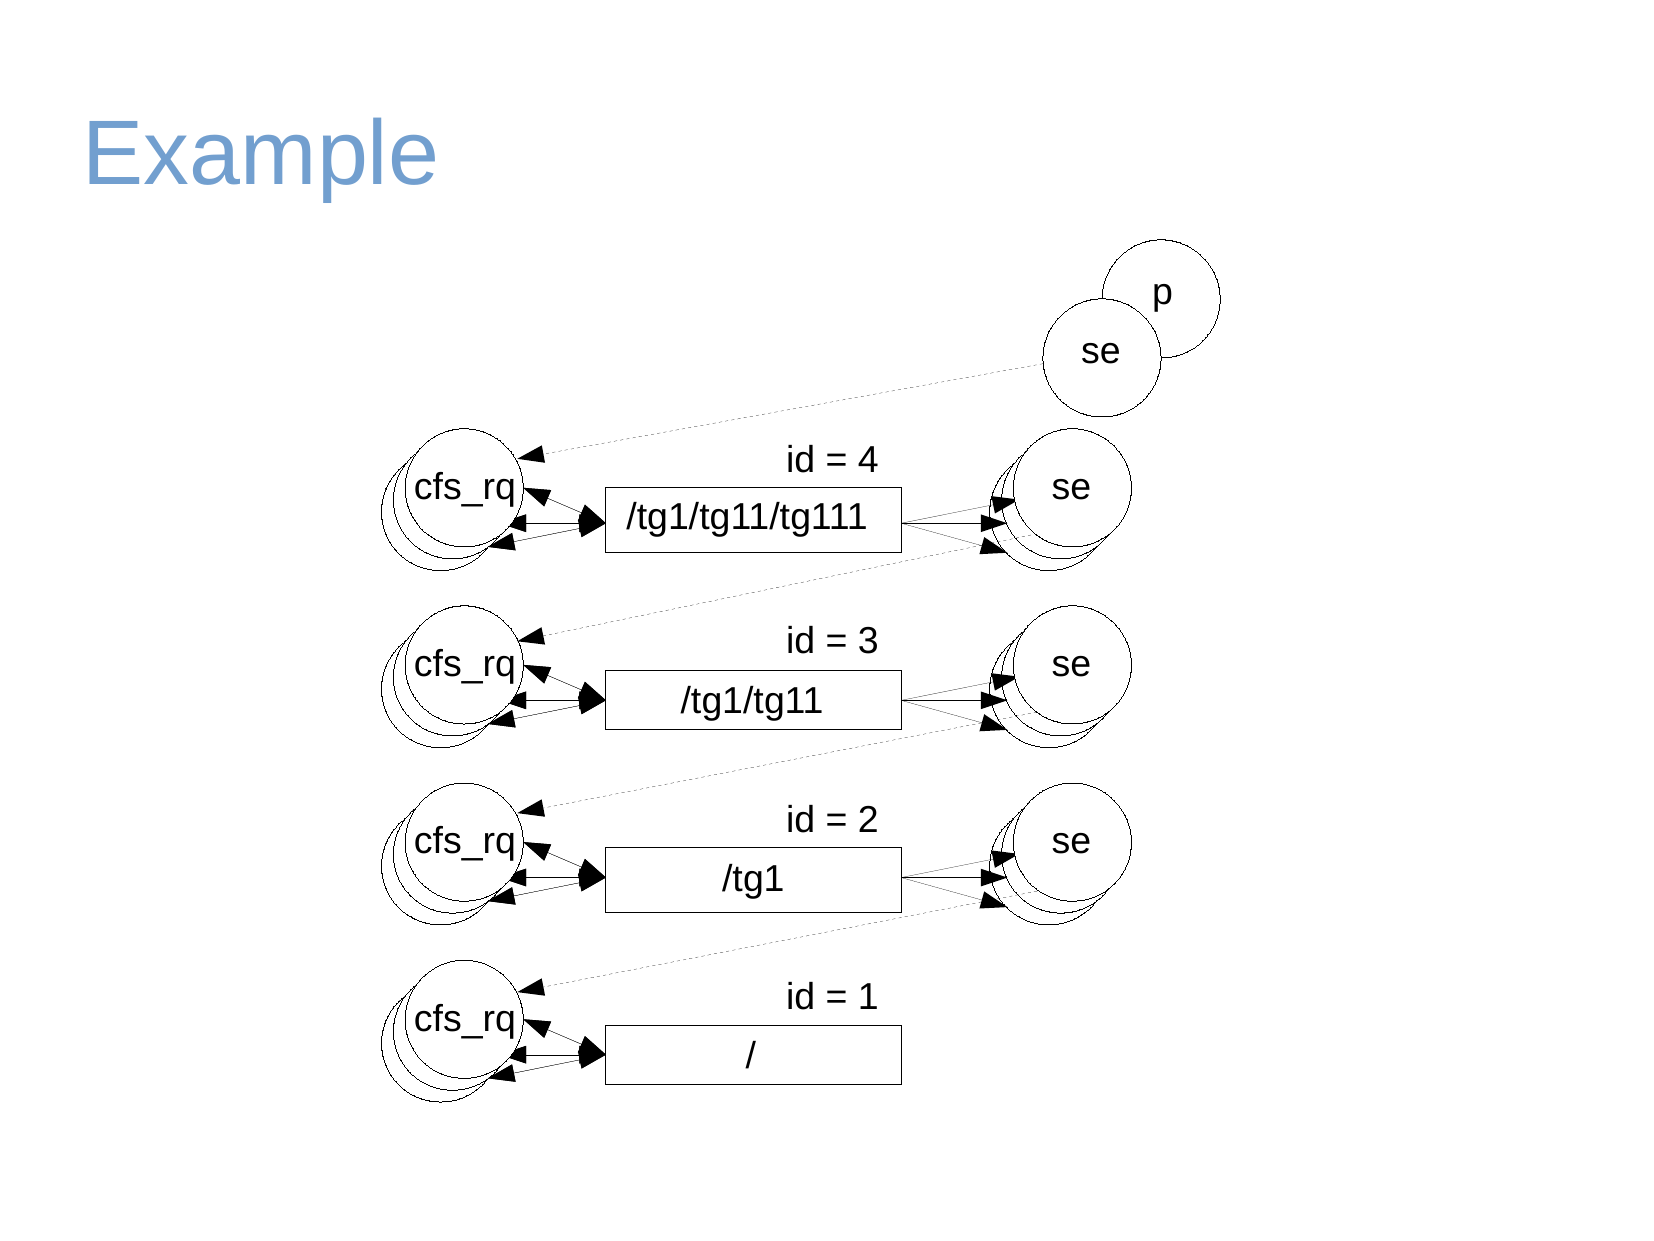

# Example
p
se
id = 4
cfs_rq
se
cfs_rq
cfs_rq
/tg1/tg11/tg111
id = 3
cfs_rq
se
cfs_rq
cfs_rq
/tg1/tg11
cfs_rq
cfs_rq
id = 2
cfs_rq
se
/tg1
cfs_rq
cfs_rq
id = 1
/